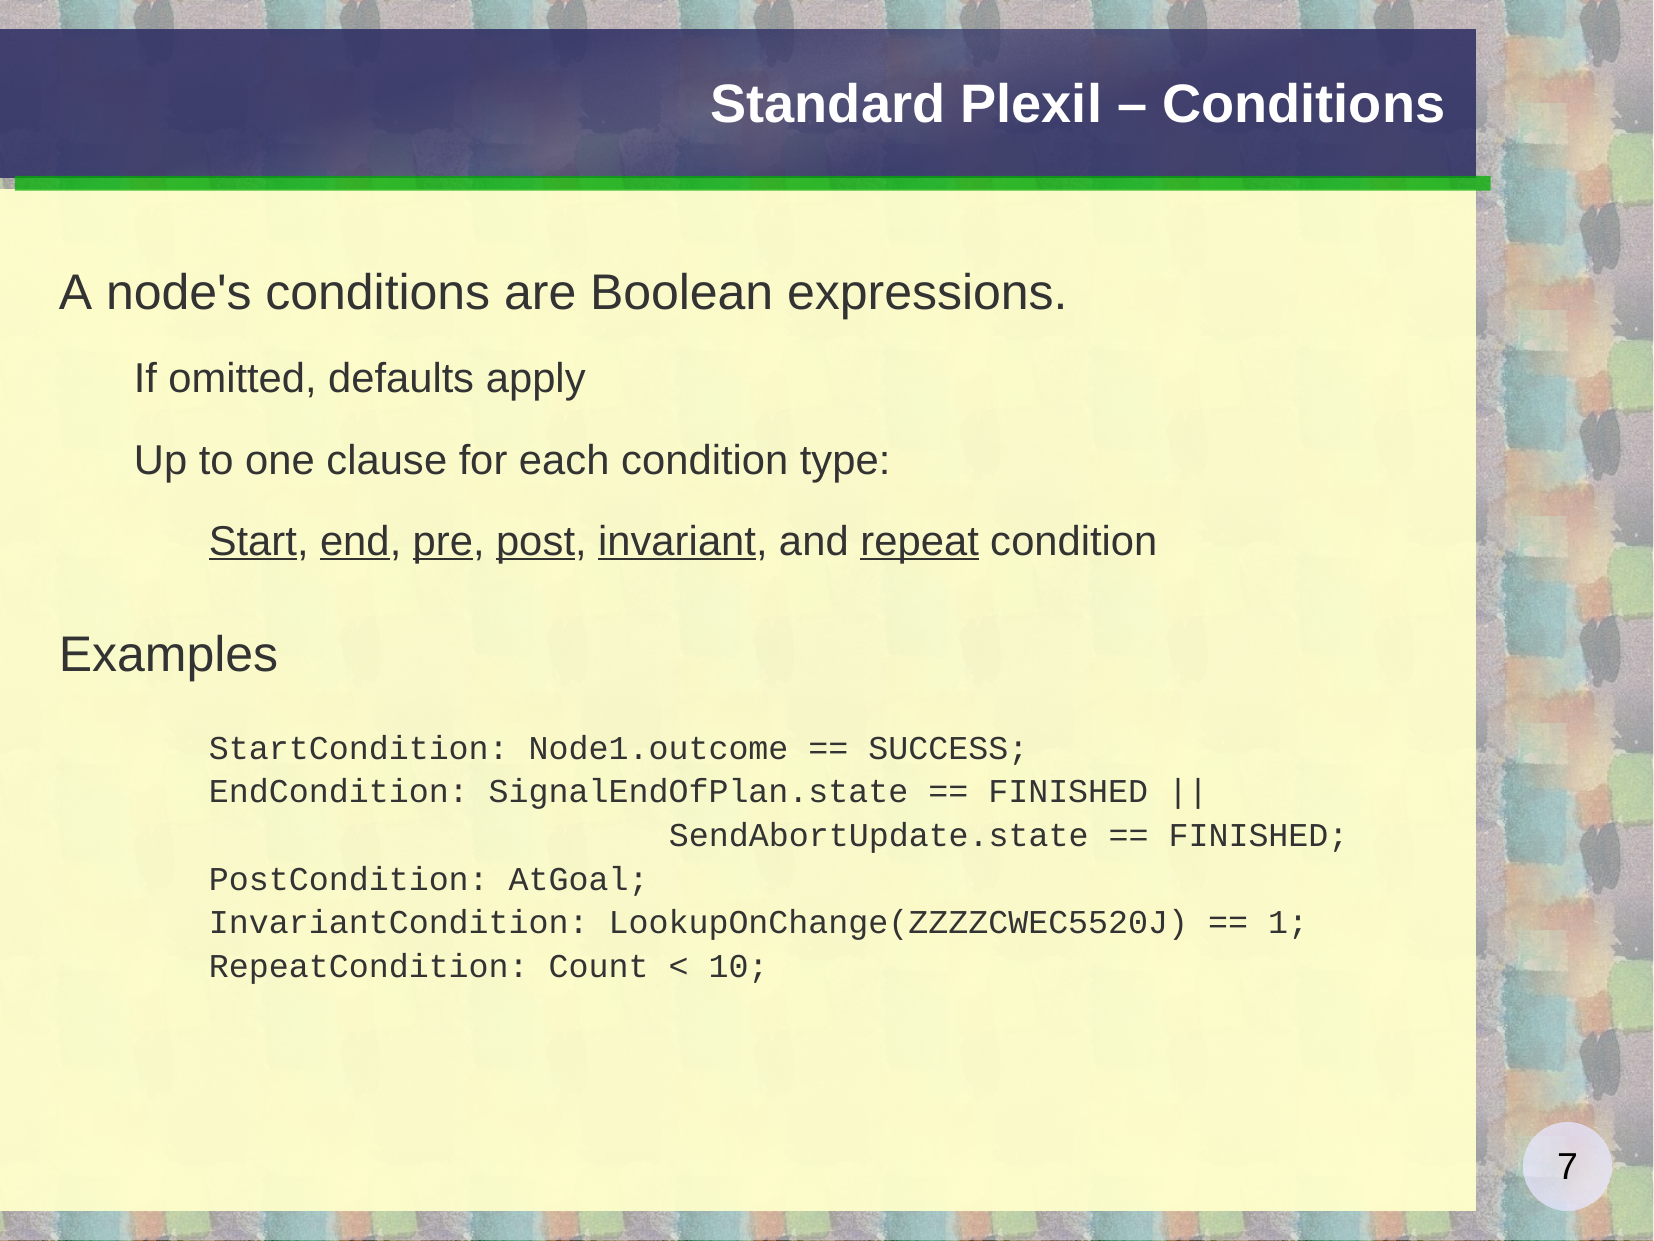

# Standard Plexil – Conditions
A node's conditions are Boolean expressions.
If omitted, defaults apply
Up to one clause for each condition type:
Start, end, pre, post, invariant, and repeat condition
Examples
StartCondition: Node1.outcome == SUCCESS;
EndCondition: SignalEndOfPlan.state == FINISHED ||
 SendAbortUpdate.state == FINISHED;
PostCondition: AtGoal;
InvariantCondition: LookupOnChange(ZZZZCWEC5520J) == 1;
RepeatCondition: Count < 10;